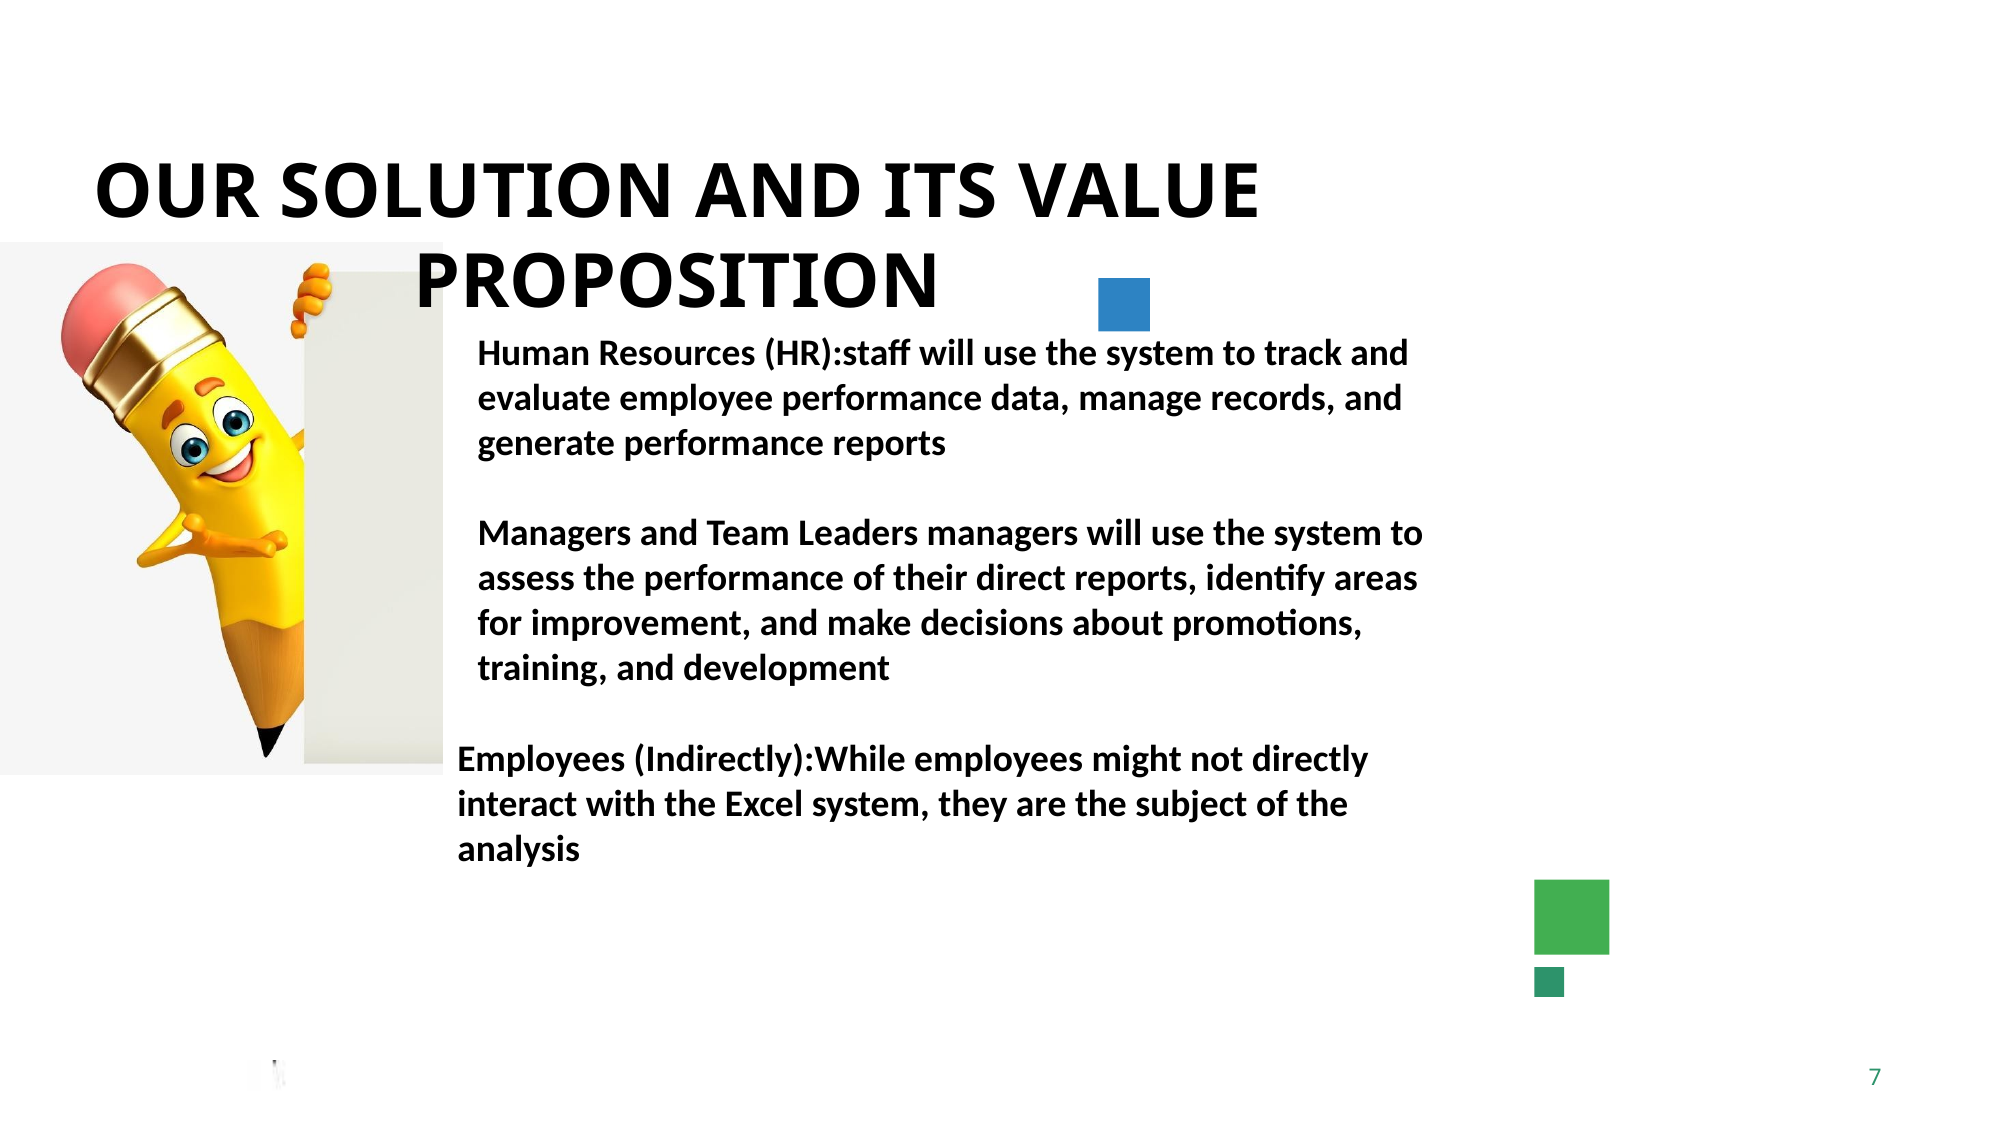

# OUR SOLUTION AND ITS VALUE PROPOSITION
Human Resources (HR):staff will use the system to track and evaluate employee performance data, manage records, and generate performance reports
Managers and Team Leaders managers will use the system to assess the performance of their direct reports, identify areas for improvement, and make decisions about promotions, training, and development
Employees (Indirectly):While employees might not directly interact with the Excel system, they are the subject of the analysis